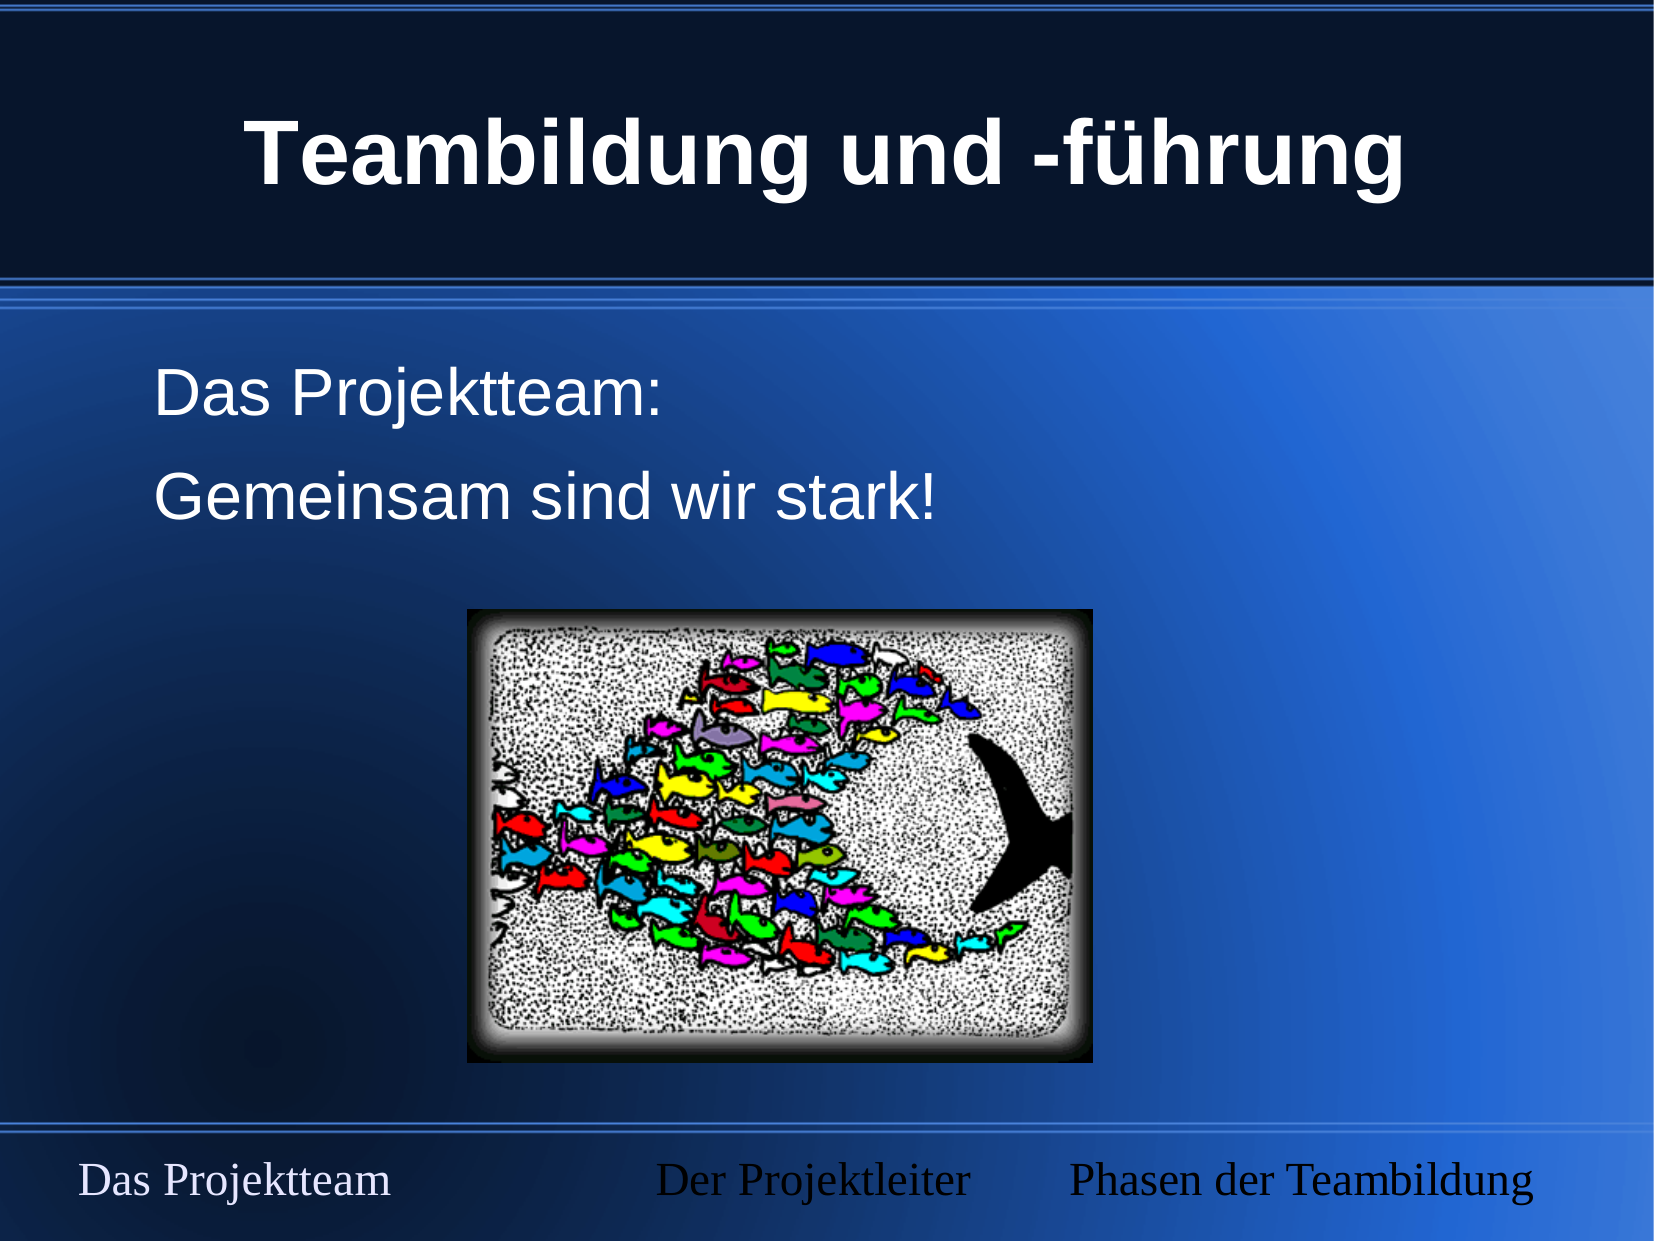

# Teambildung und -führung
Das Projektteam:
Gemeinsam sind wir stark!